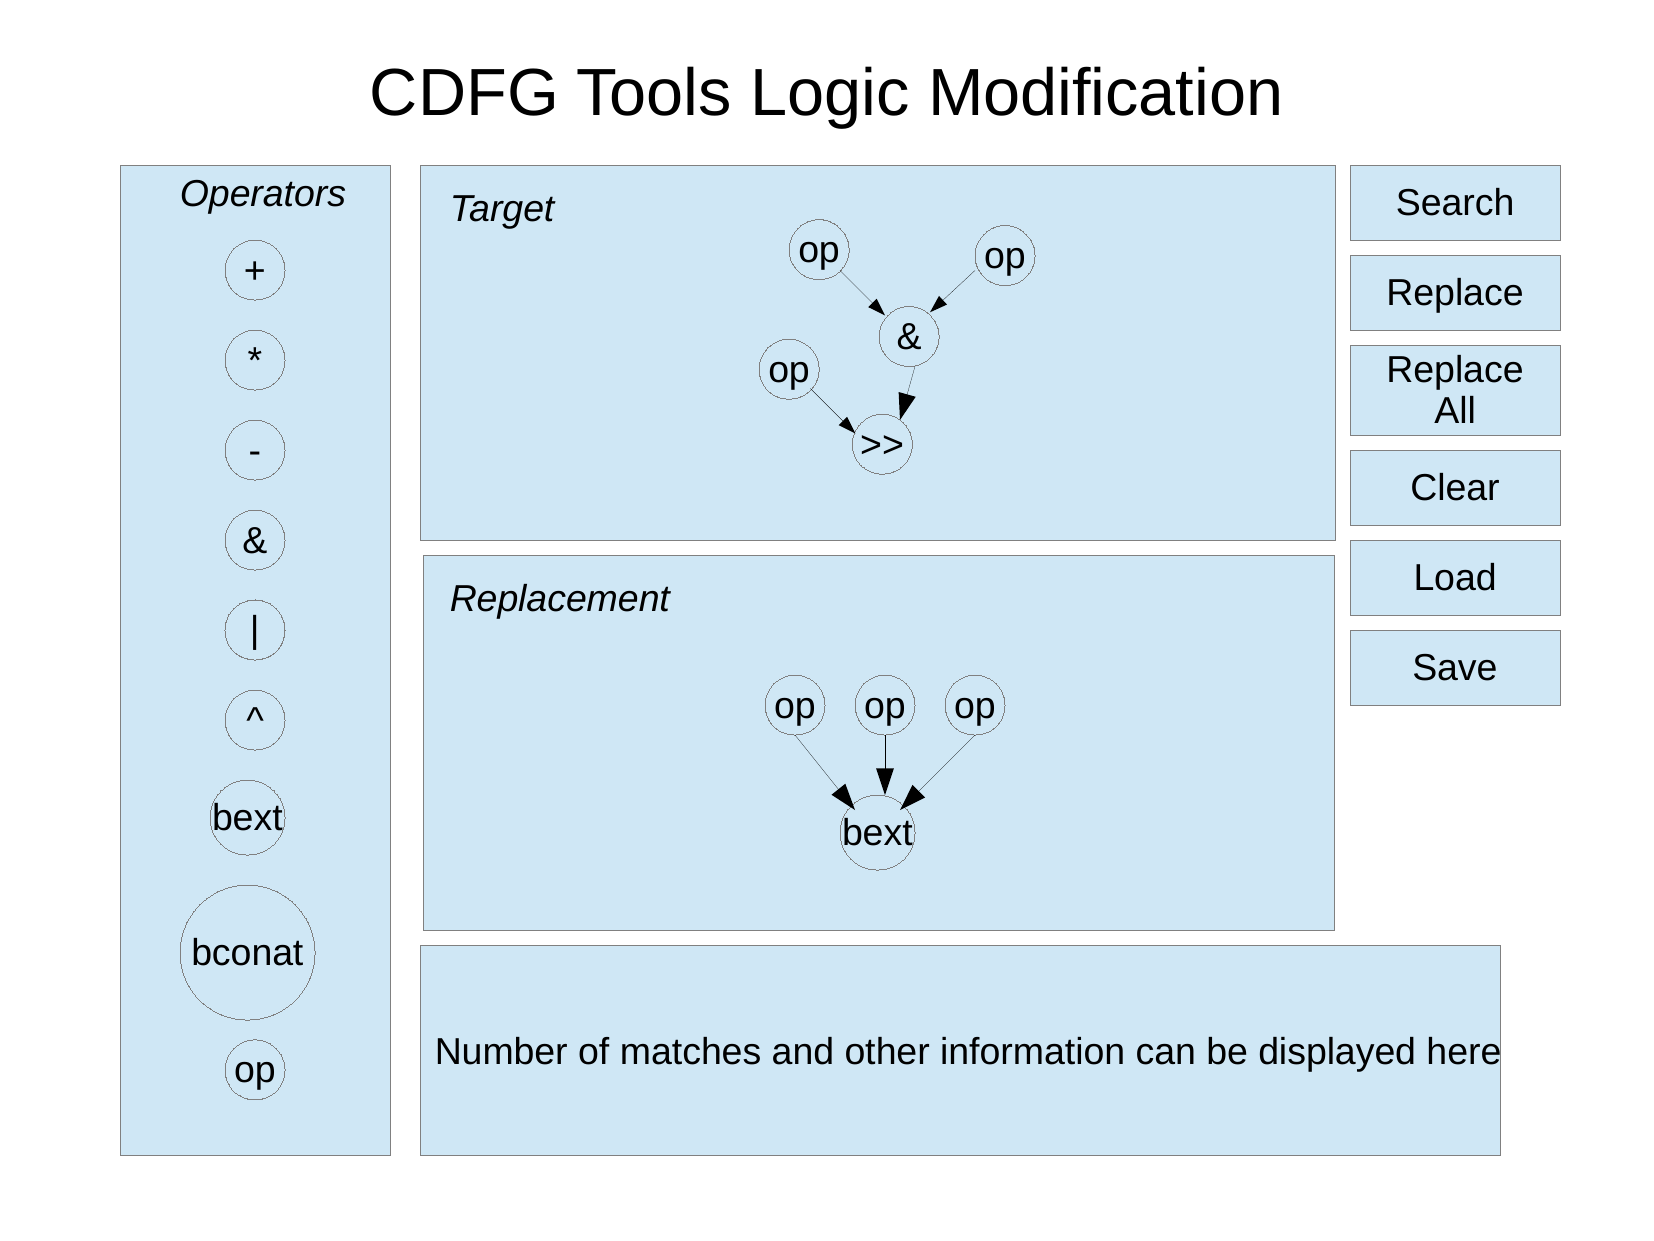

# CDFG Tools Logic Modification
Operators
Search
Target
op
op
+
Replace
&
*
op
Replace
All
>>
-
Clear
&
Load
Replacement
|
|
Save
op
op
op
^
bext
bext
bconat
Number of matches and other information can be displayed here
op